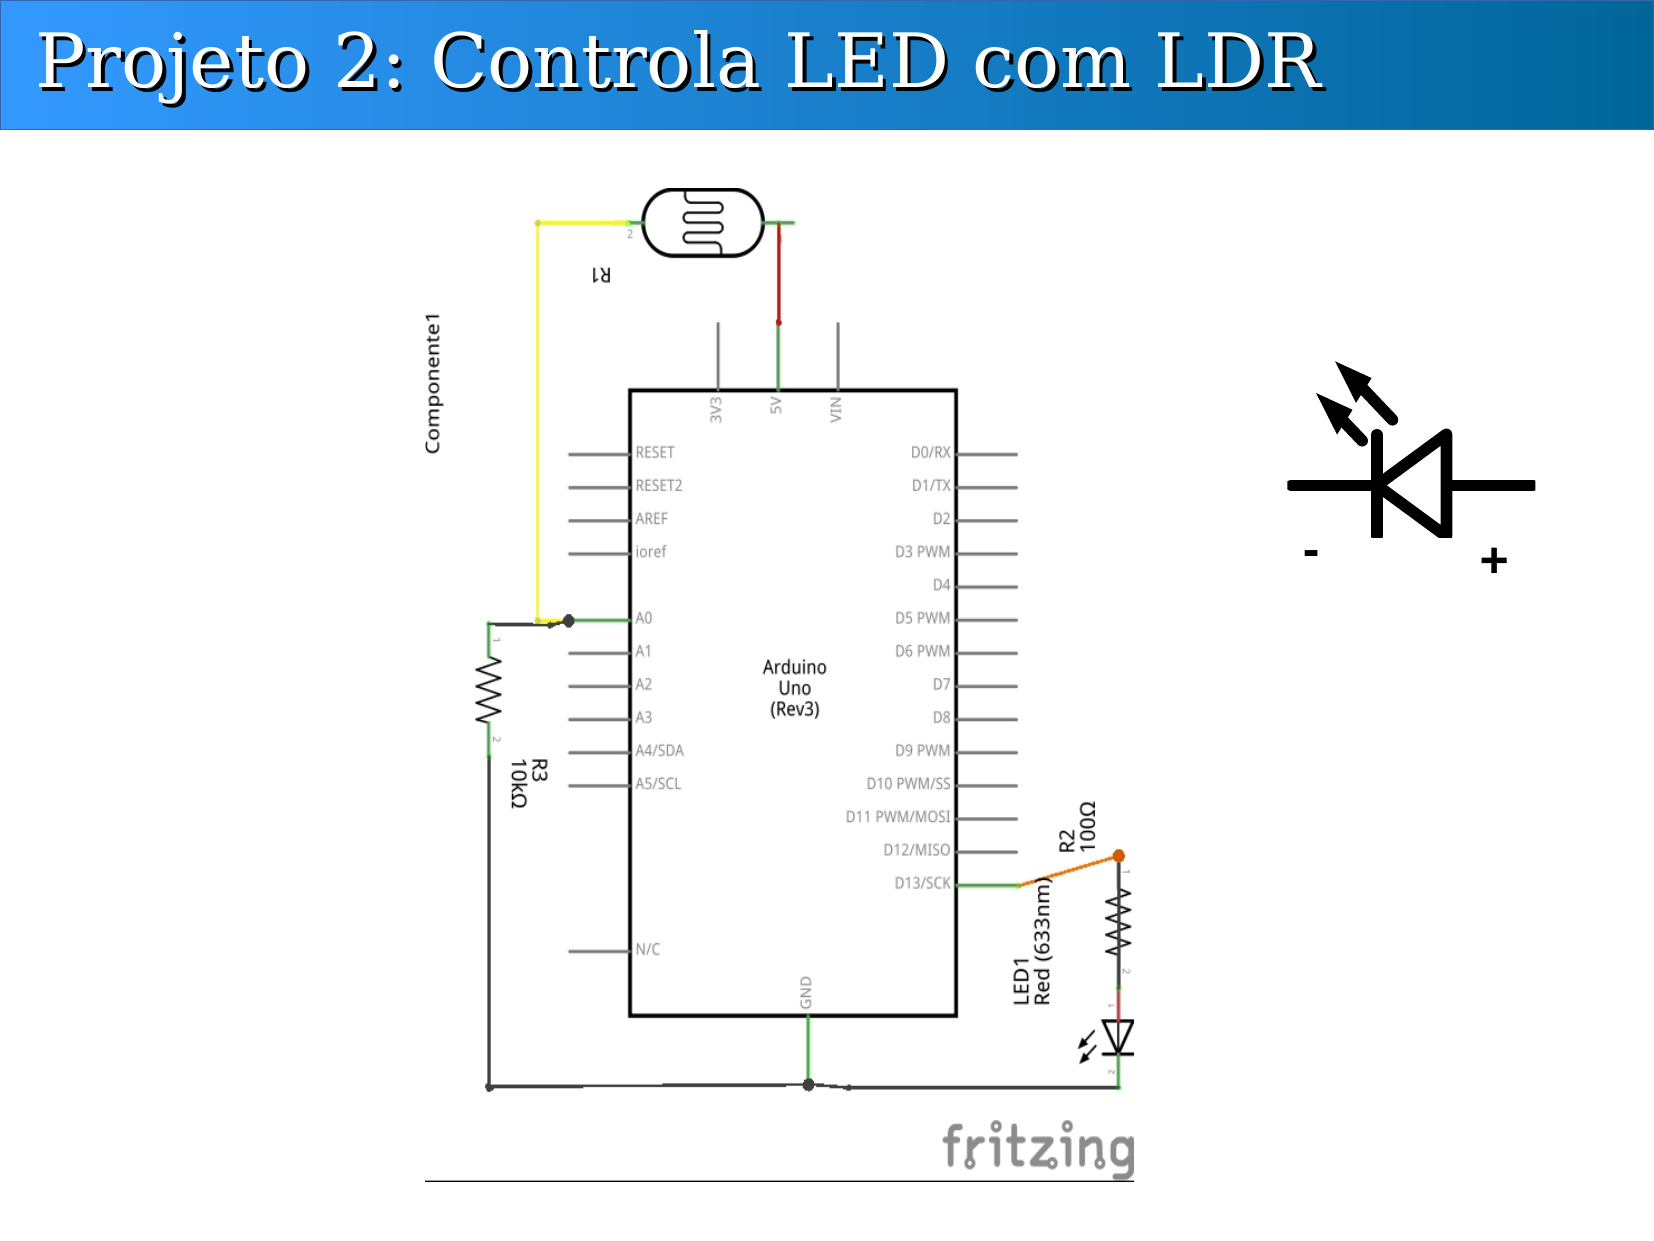

# Projeto 2: Controla LED com LDR
-
+